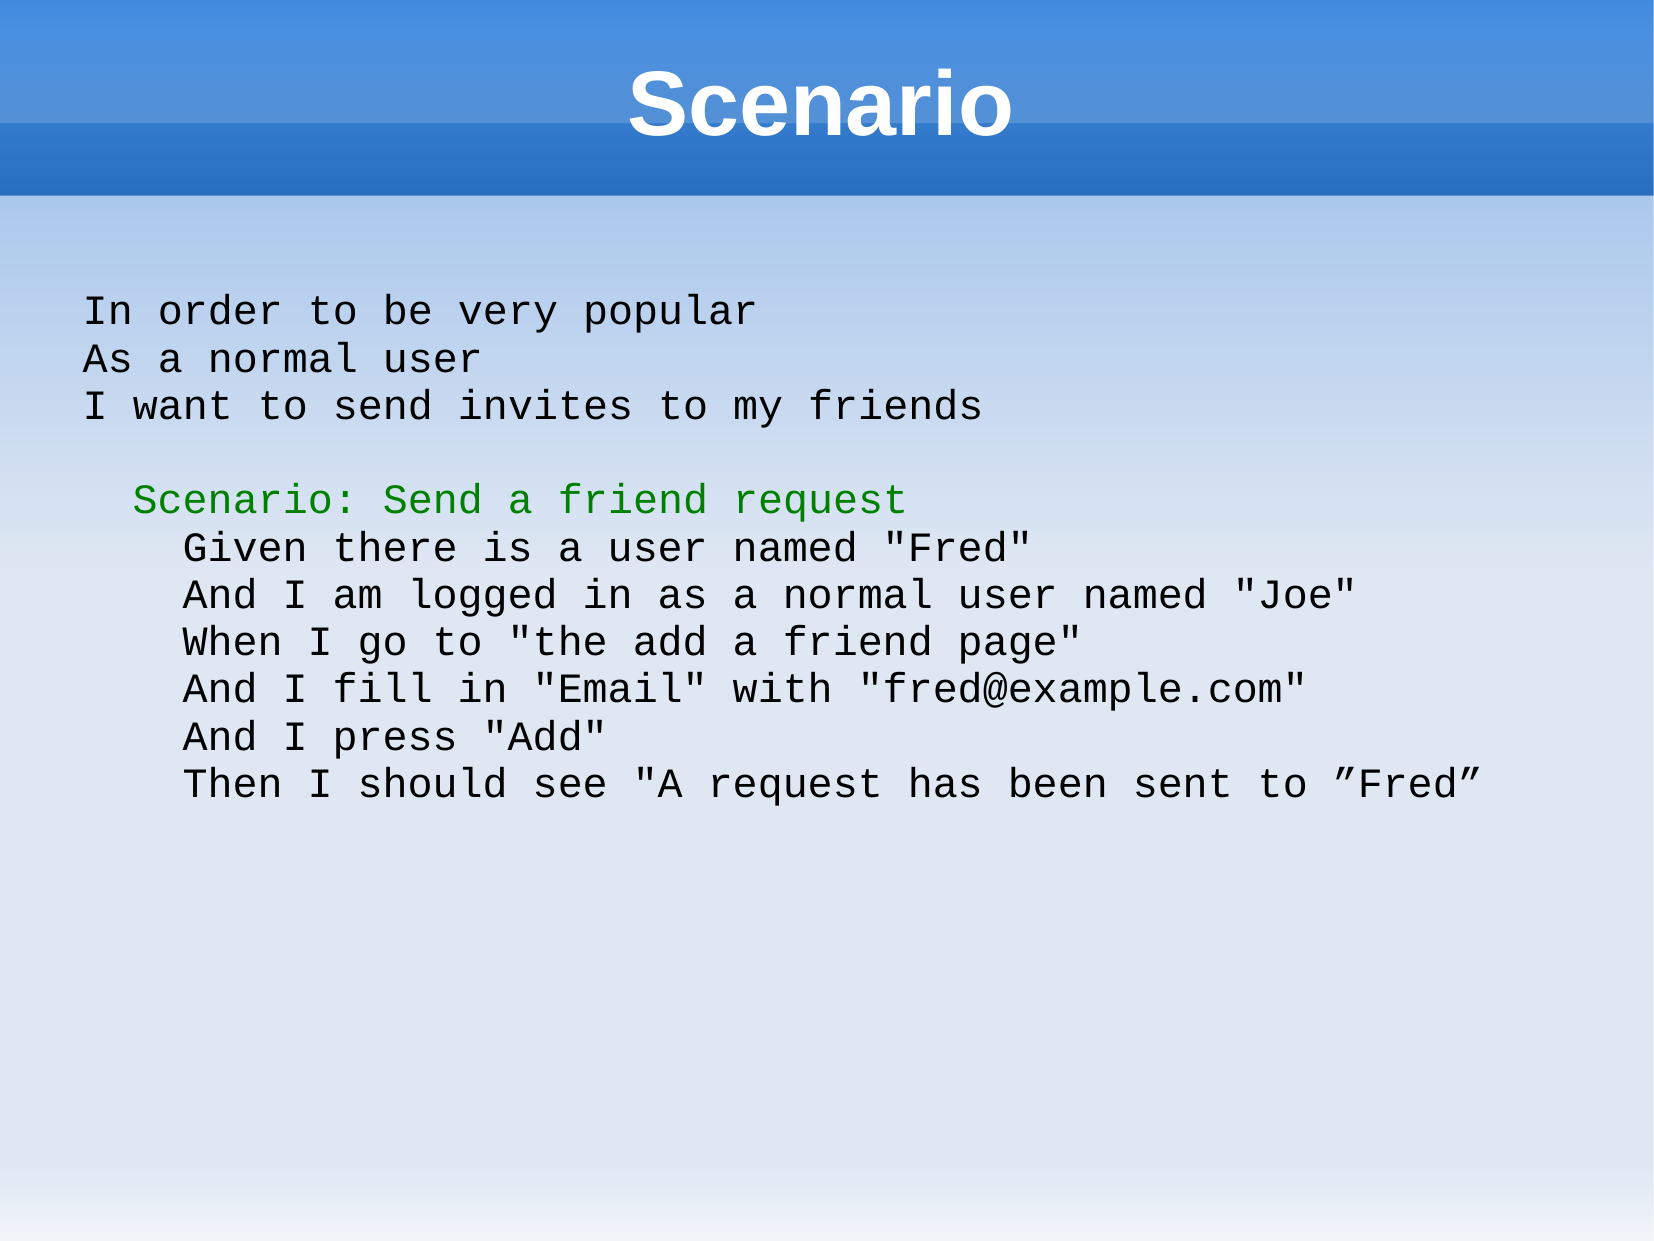

# Scenario
In order to be very popular
As a normal user
I want to send invites to my friends
 Scenario: Send a friend request
 Given there is a user named "Fred"
 And I am logged in as a normal user named "Joe"
 When I go to "the add a friend page"
 And I fill in "Email" with "fred@example.com"
 And I press "Add"
 Then I should see "A request has been sent to ”Fred”